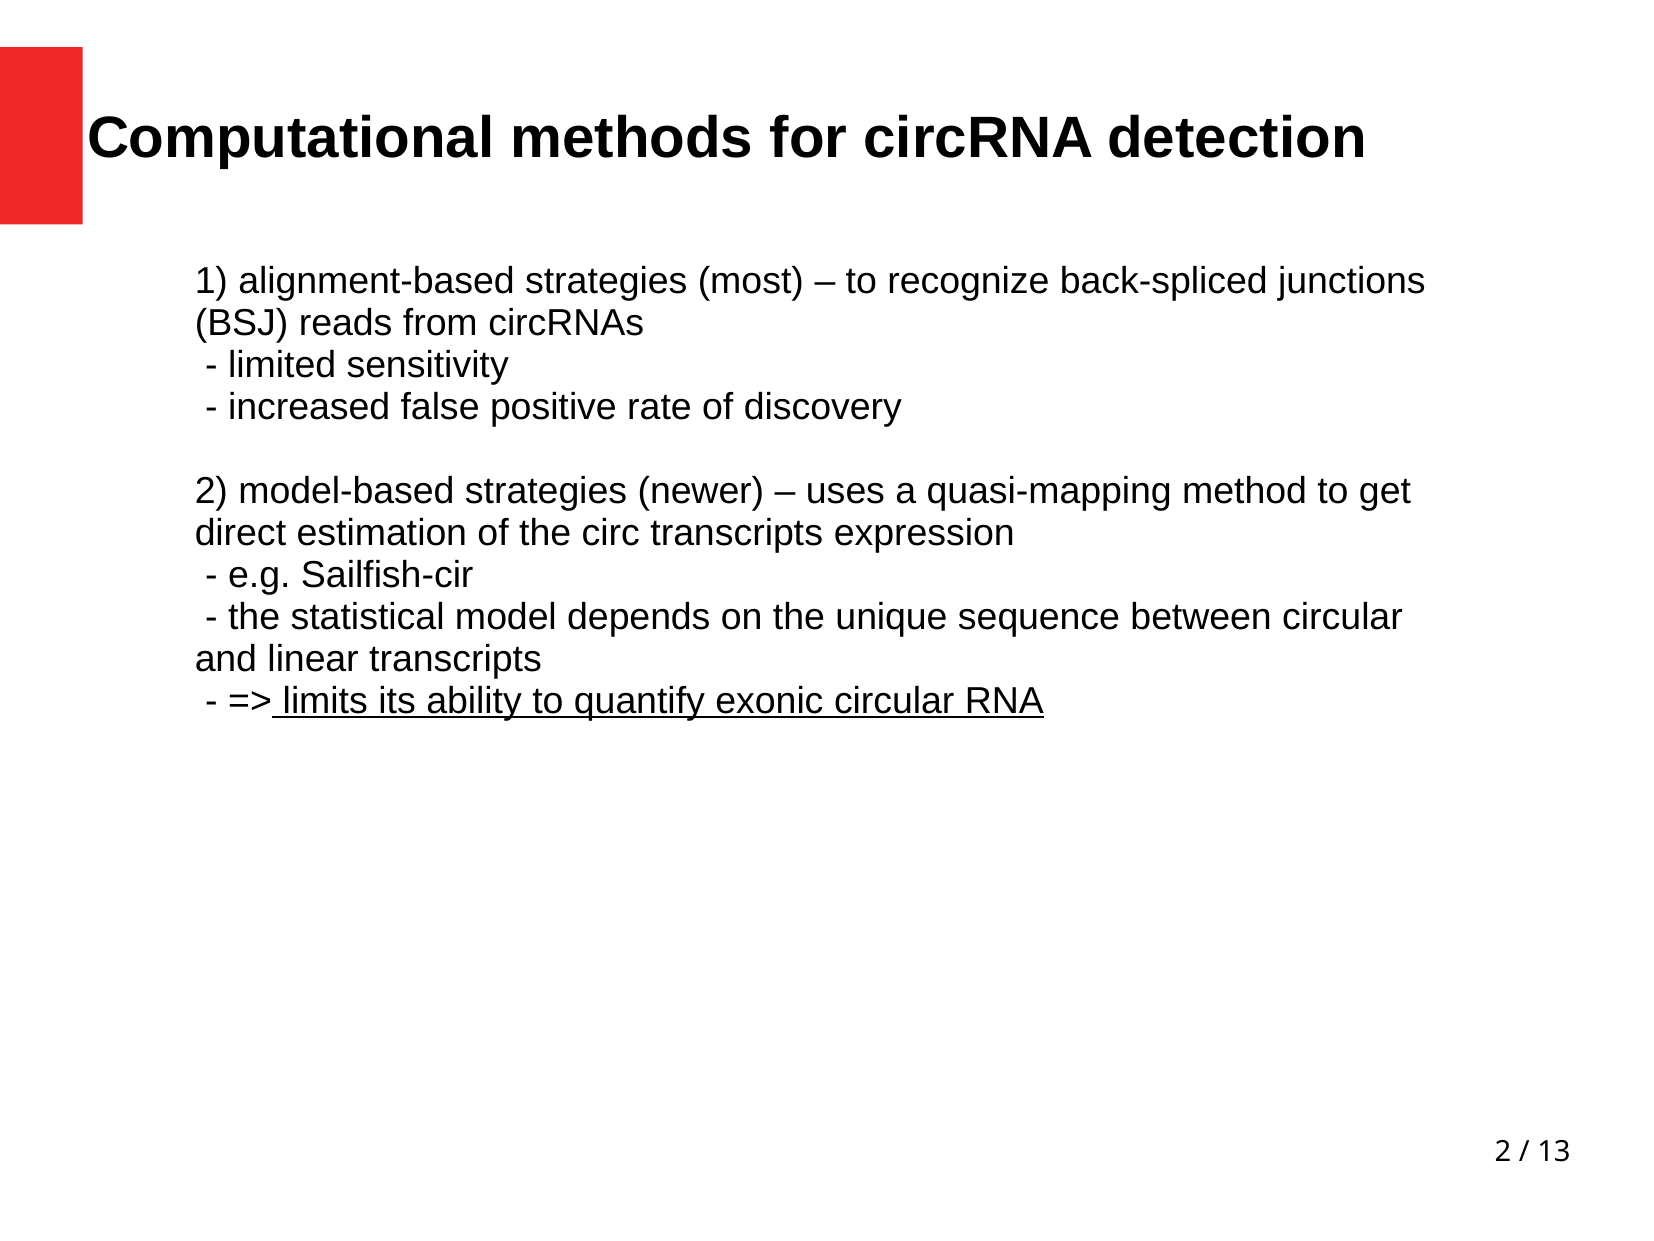

Computational methods for circRNA detection
1) alignment-based strategies (most) – to recognize back-spliced junctions (BSJ) reads from circRNAs
 - limited sensitivity
 - increased false positive rate of discovery
2) model-based strategies (newer) – uses a quasi-mapping method to get direct estimation of the circ transcripts expression
 - e.g. Sailfish-cir
 - the statistical model depends on the unique sequence between circular and linear transcripts
 - => limits its ability to quantify exonic circular RNA
2